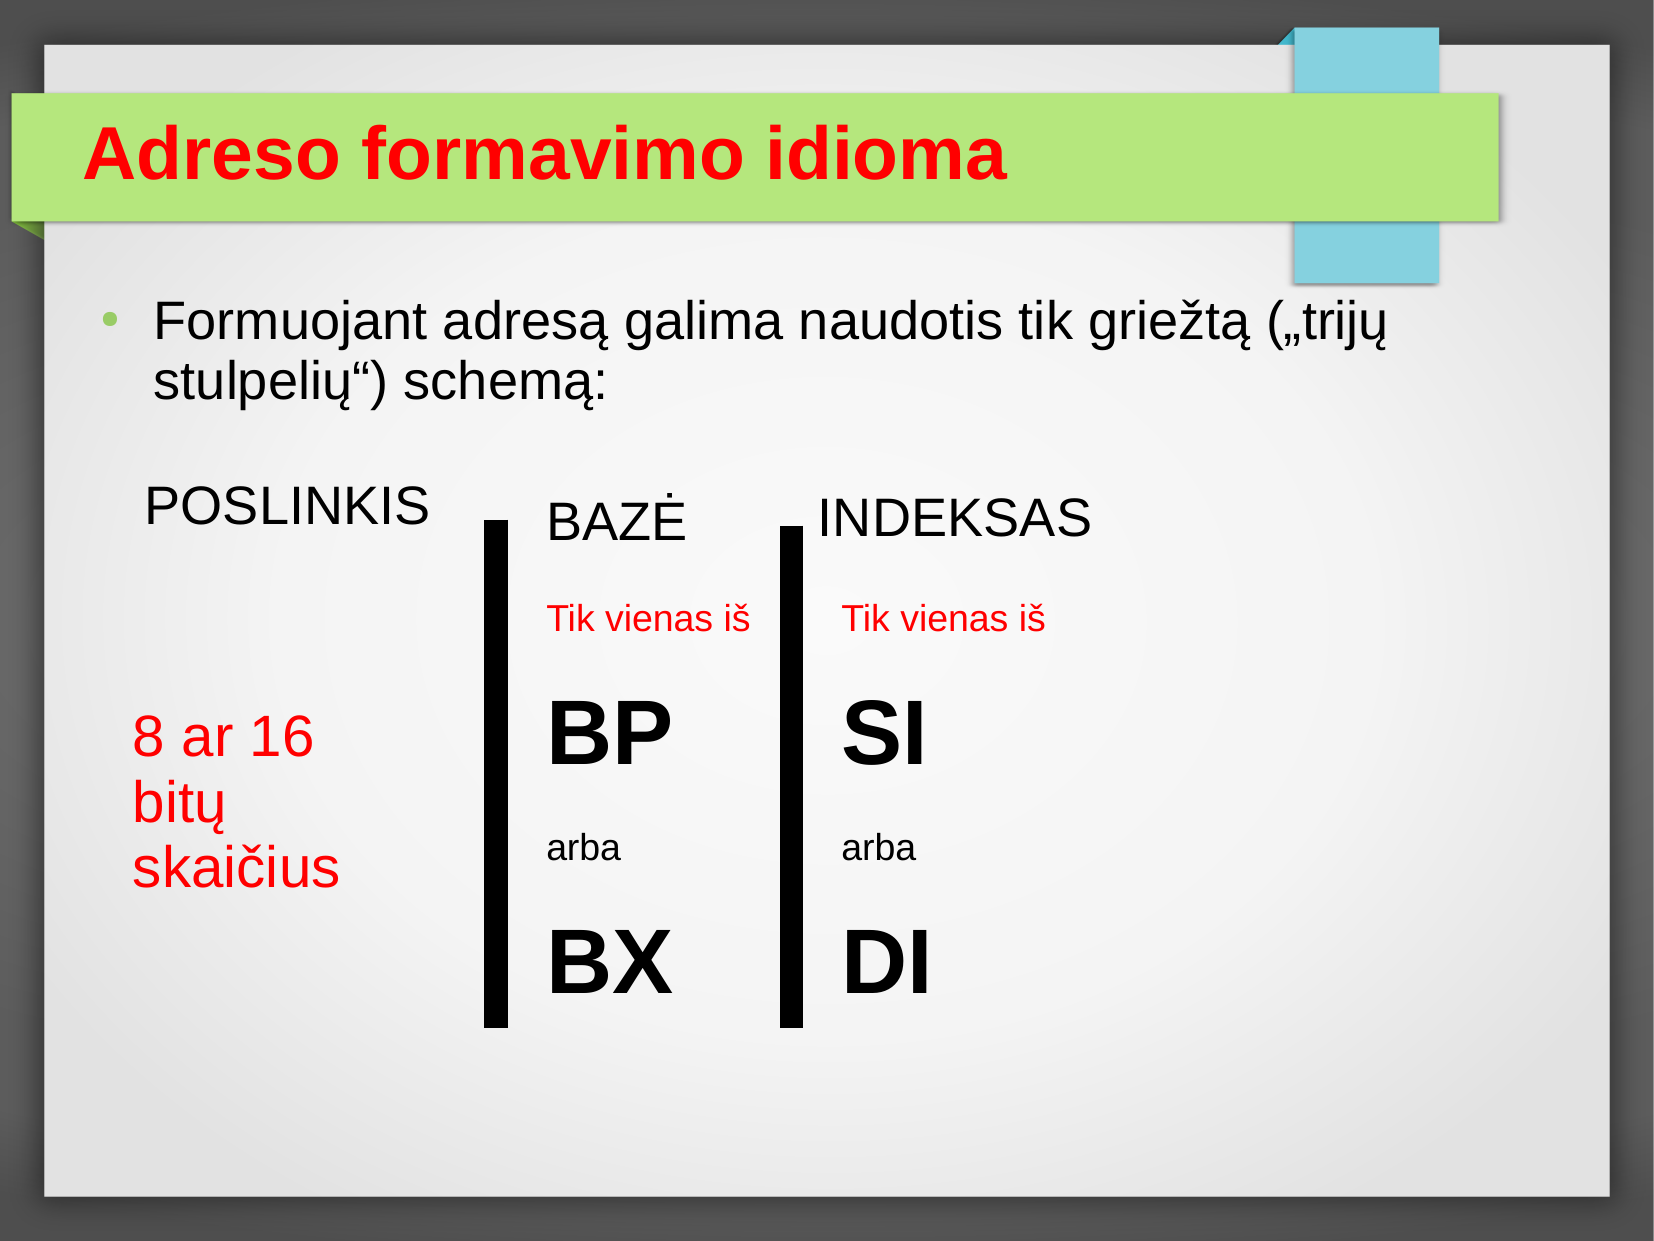

# Adreso formavimo idioma
Formuojant adresą galima naudotis tik griežtą („trijų stulpelių“) schemą:
POSLINKIS
INDEKSAS
BAZĖ
Tik vienas iš
BP
arba
BX
Tik vienas iš
SI
arba
DI
8 ar 16 bitų skaičius